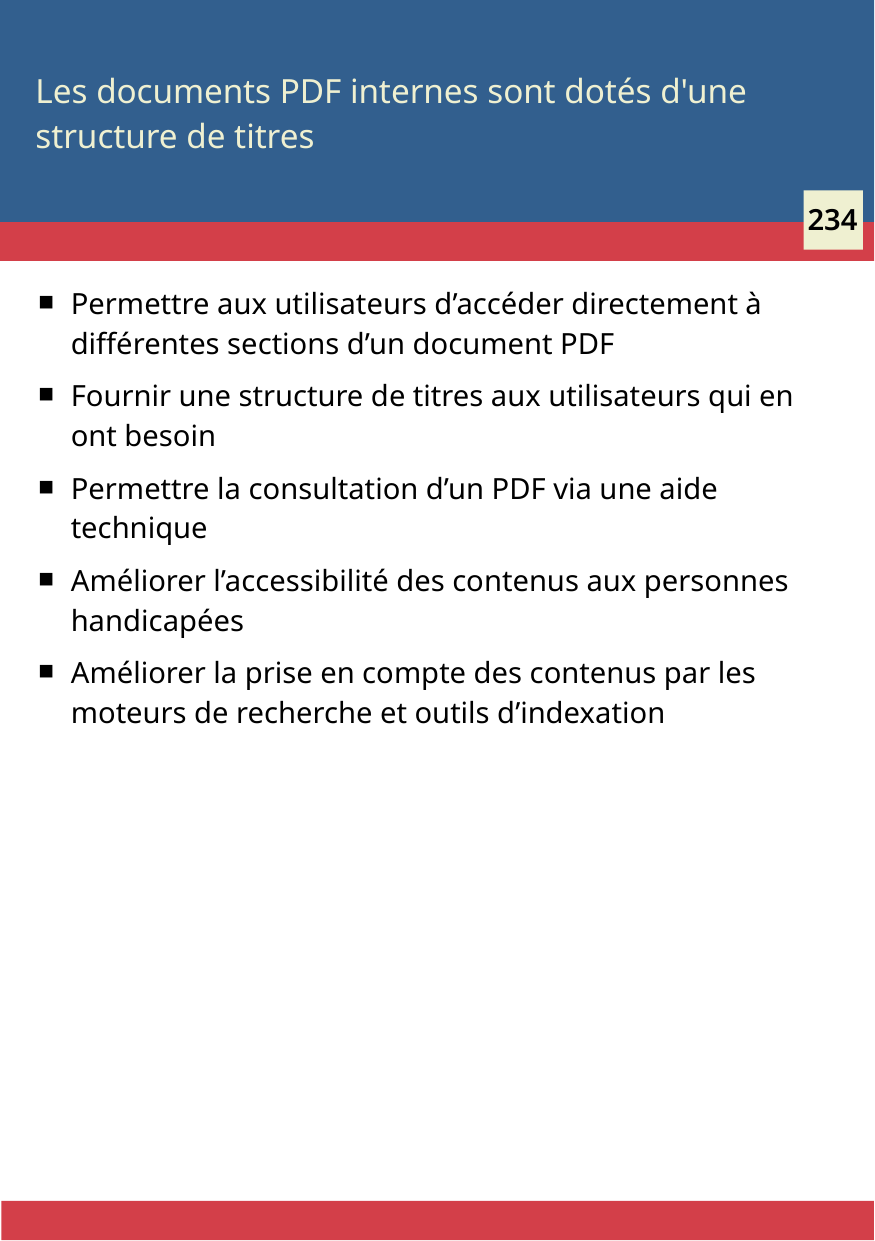

# Les documents PDF internes sont dotés d'une structure de titres
234
Permettre aux utilisateurs d’accéder directement à différentes sections d’un document PDF
Fournir une structure de titres aux utilisateurs qui en ont besoin
Permettre la consultation d’un PDF via une aide technique
Améliorer l’accessibilité des contenus aux personnes handicapées
Améliorer la prise en compte des contenus par les moteurs de recherche et outils d’indexation